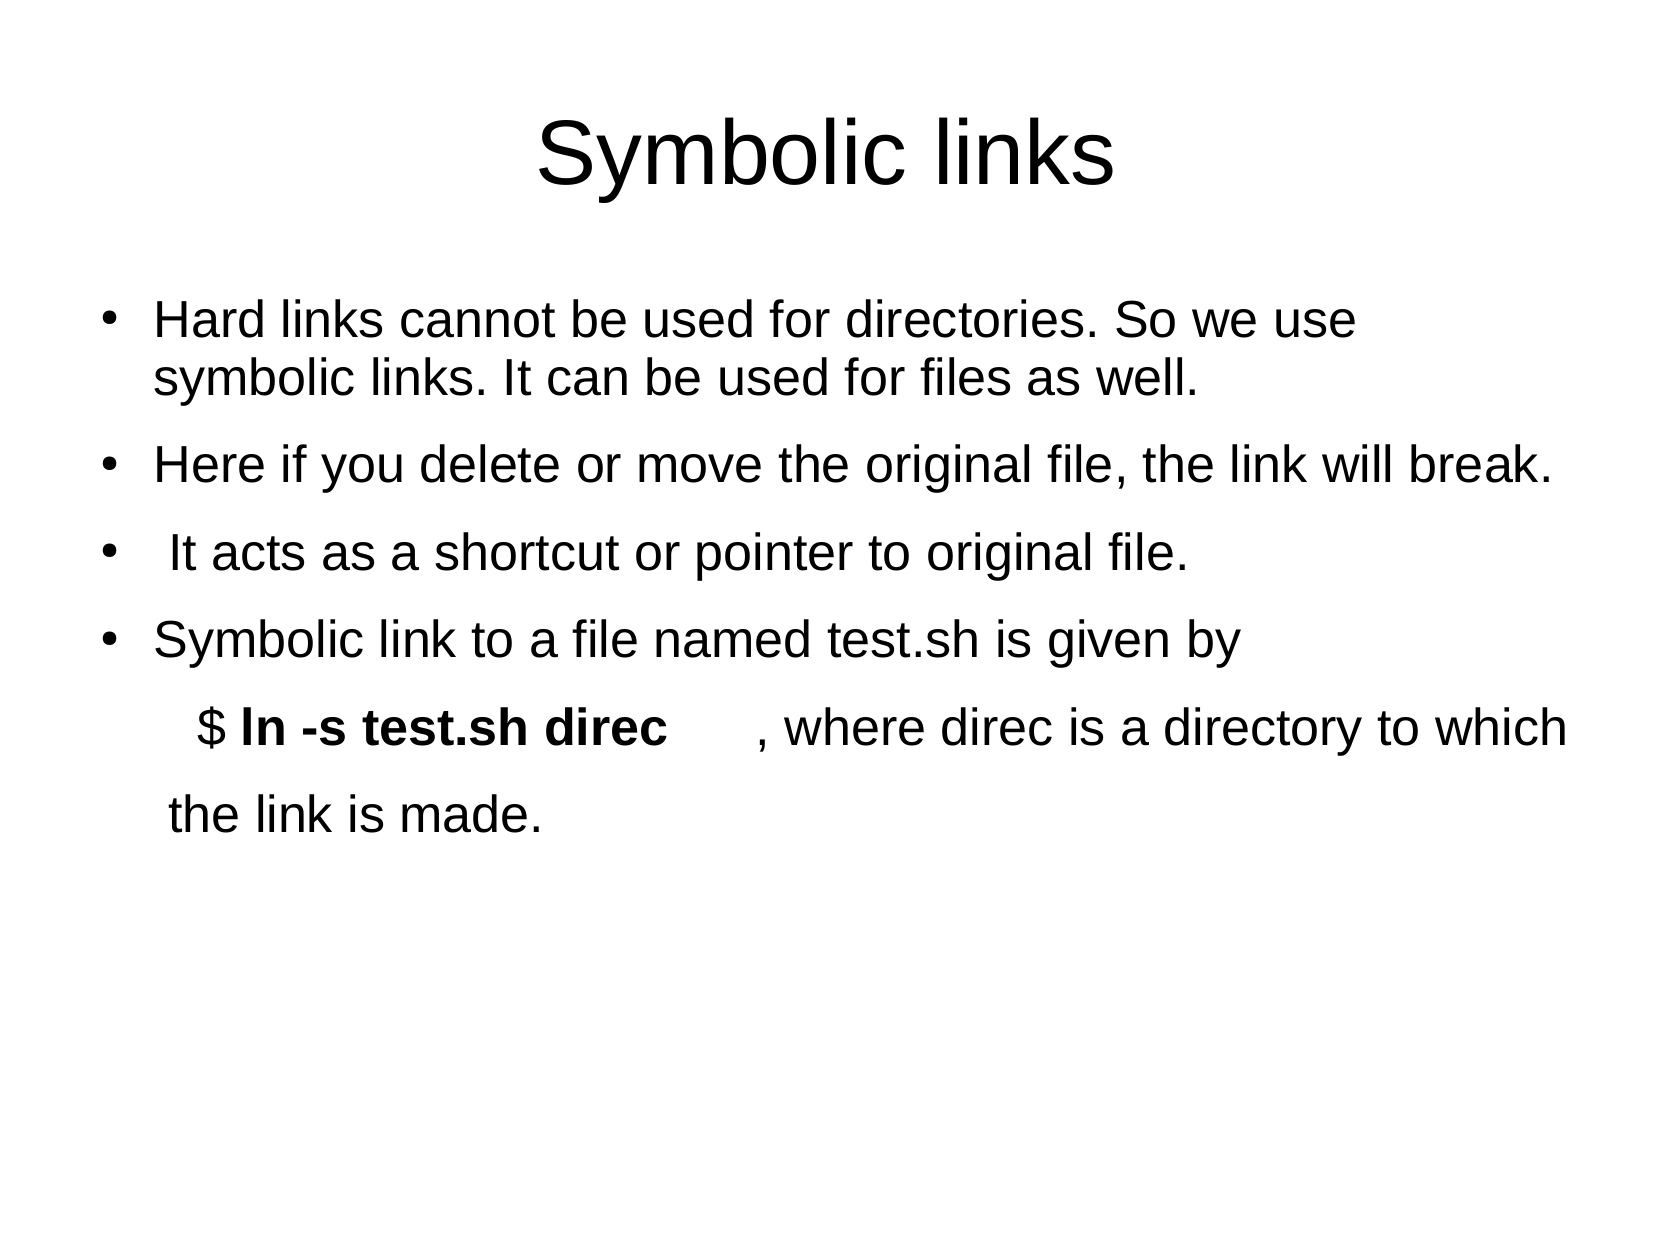

# Symbolic links
Hard links cannot be used for directories. So we use symbolic links. It can be used for files as well.
Here if you delete or move the original file, the link will break.
 It acts as a shortcut or pointer to original file.
Symbolic link to a file named test.sh is given by
 $ ln -s test.sh direc , where direc is a directory to which
 the link is made.